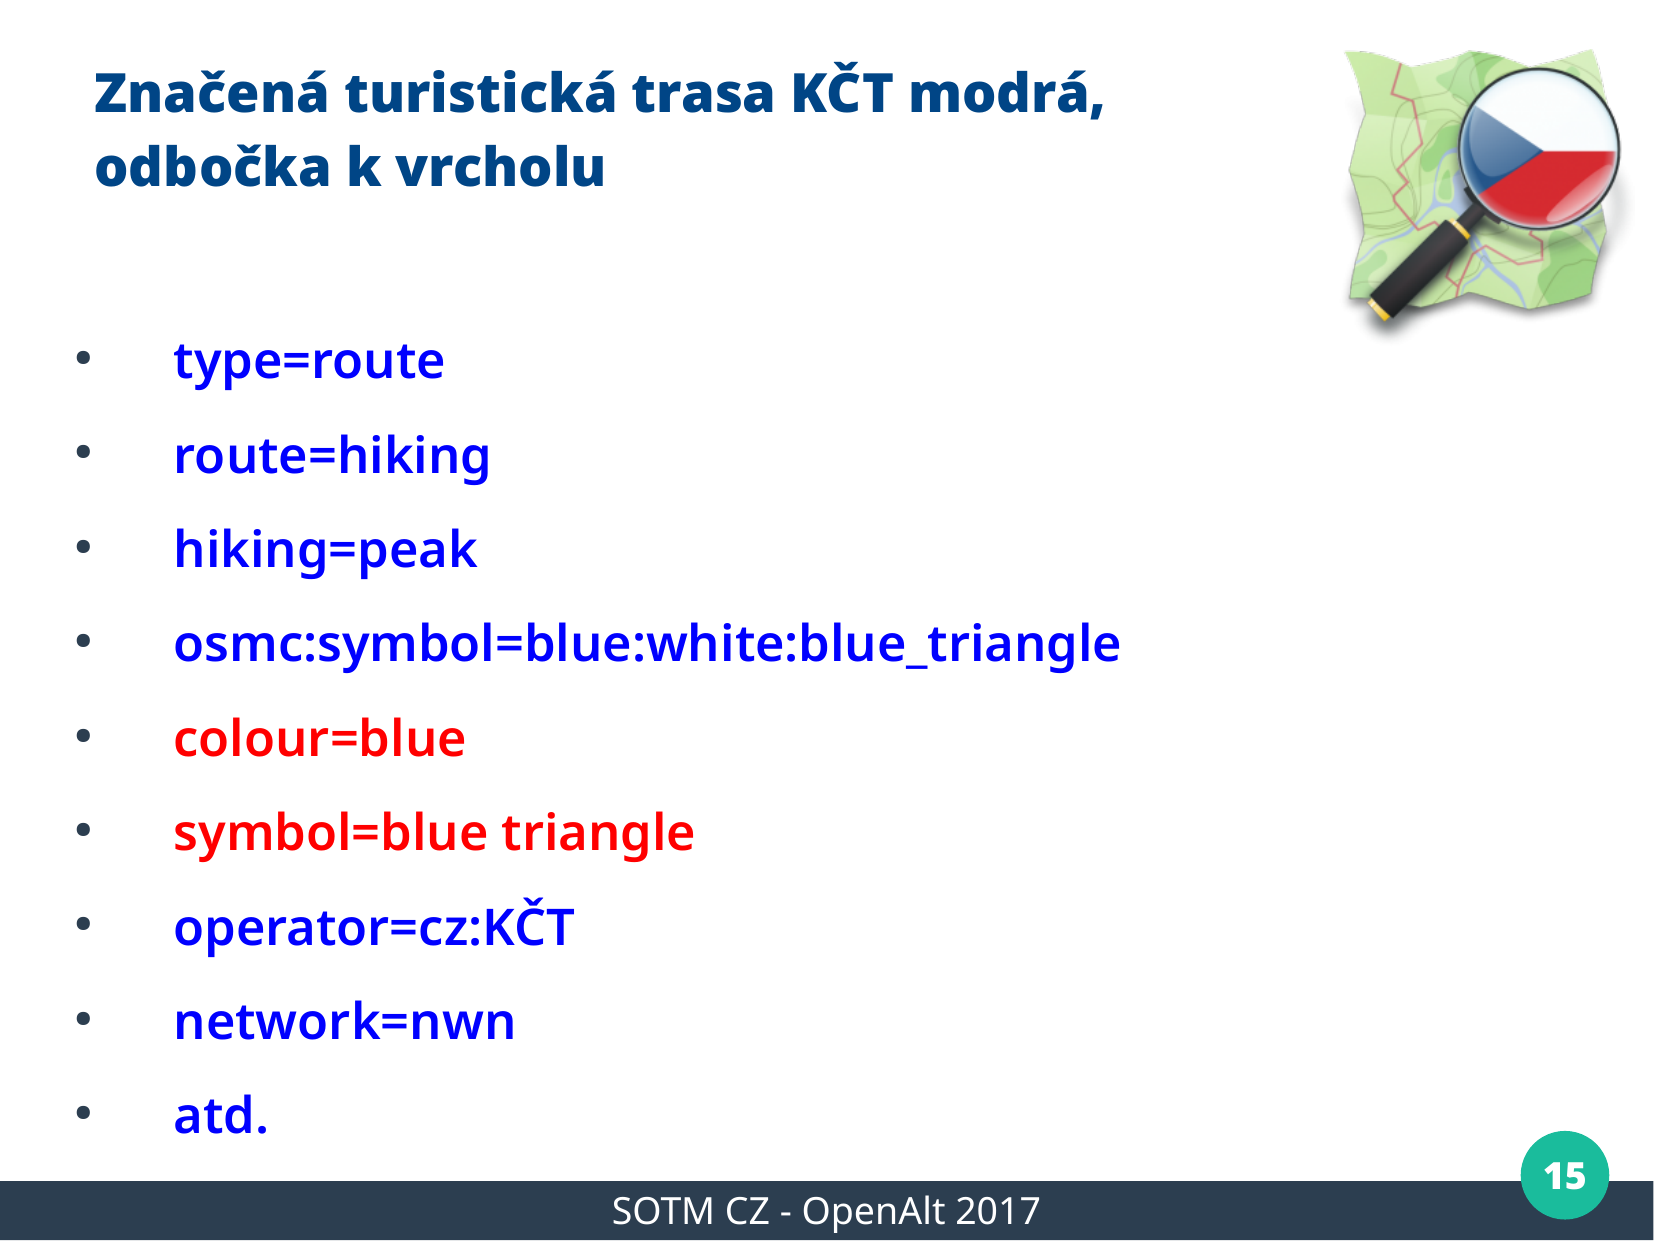

# Značená turistická trasa KČT modrá, odbočka k vrcholu
 type=route
 route=hiking
 hiking=peak
 osmc:symbol=blue:white:blue_triangle
 colour=blue
 symbol=blue triangle
 operator=cz:KČT
 network=nwn
 atd.
15
SOTM CZ - OpenAlt 2017